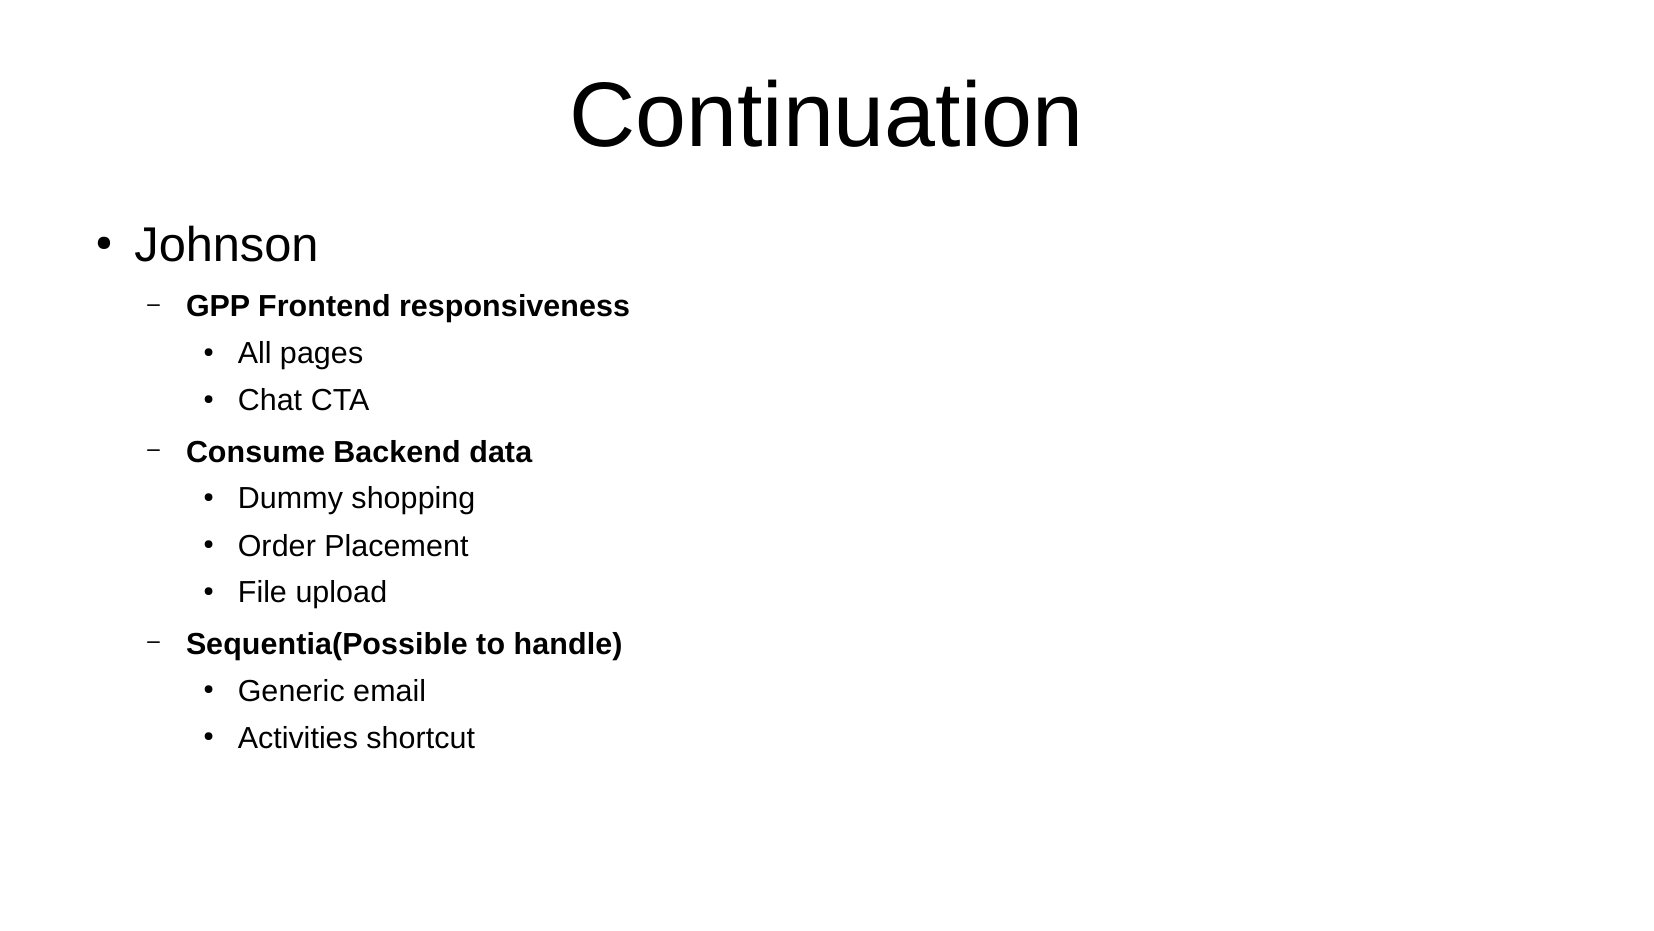

# Continuation
Johnson
GPP Frontend responsiveness
All pages
Chat CTA
Consume Backend data
Dummy shopping
Order Placement
File upload
Sequentia(Possible to handle)
Generic email
Activities shortcut